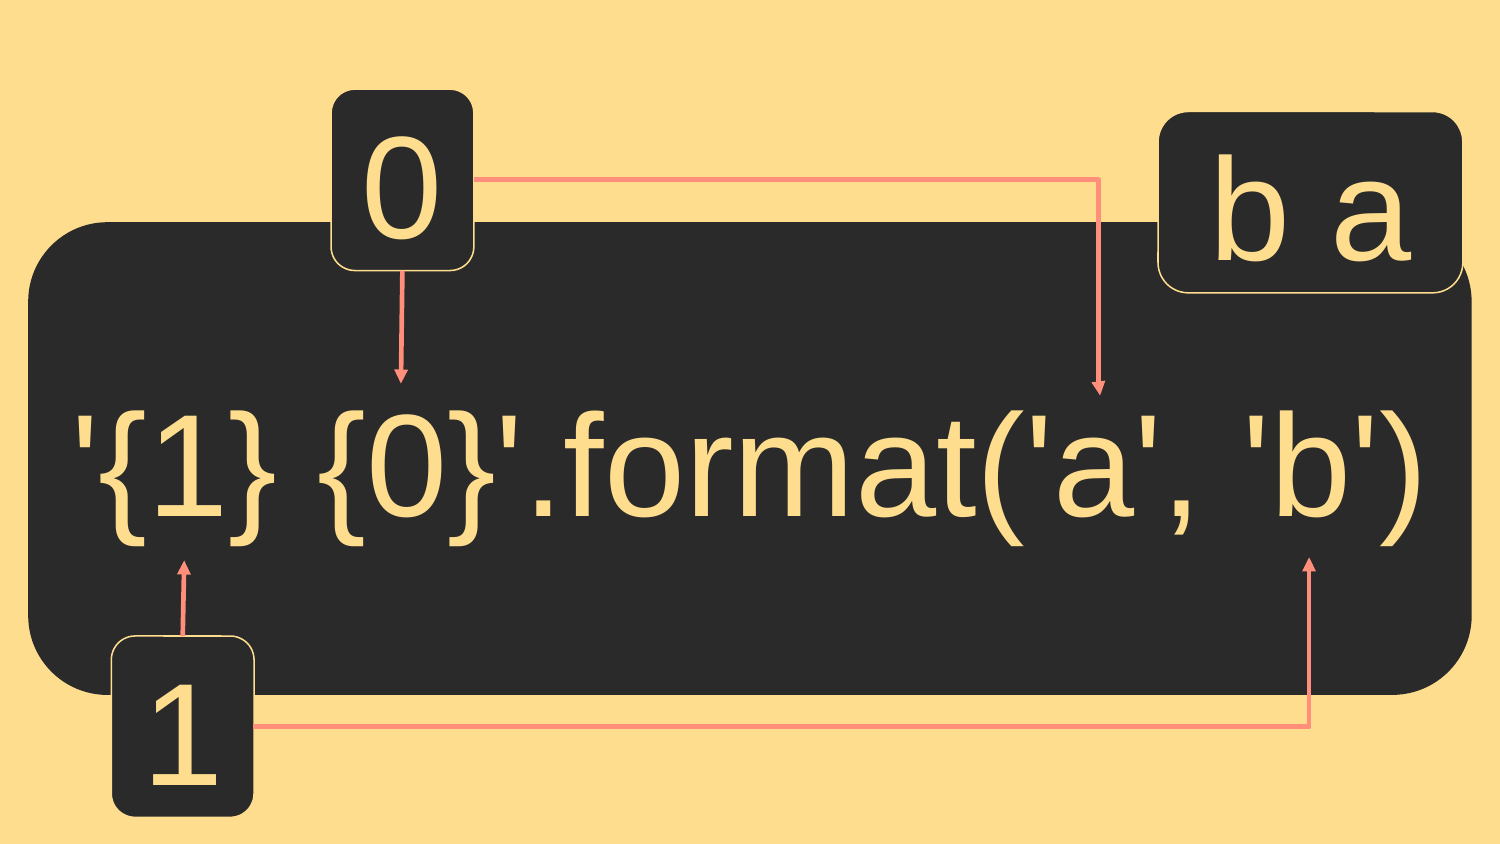

0
b a
'{1} {0}'.format('a', 'b')
1